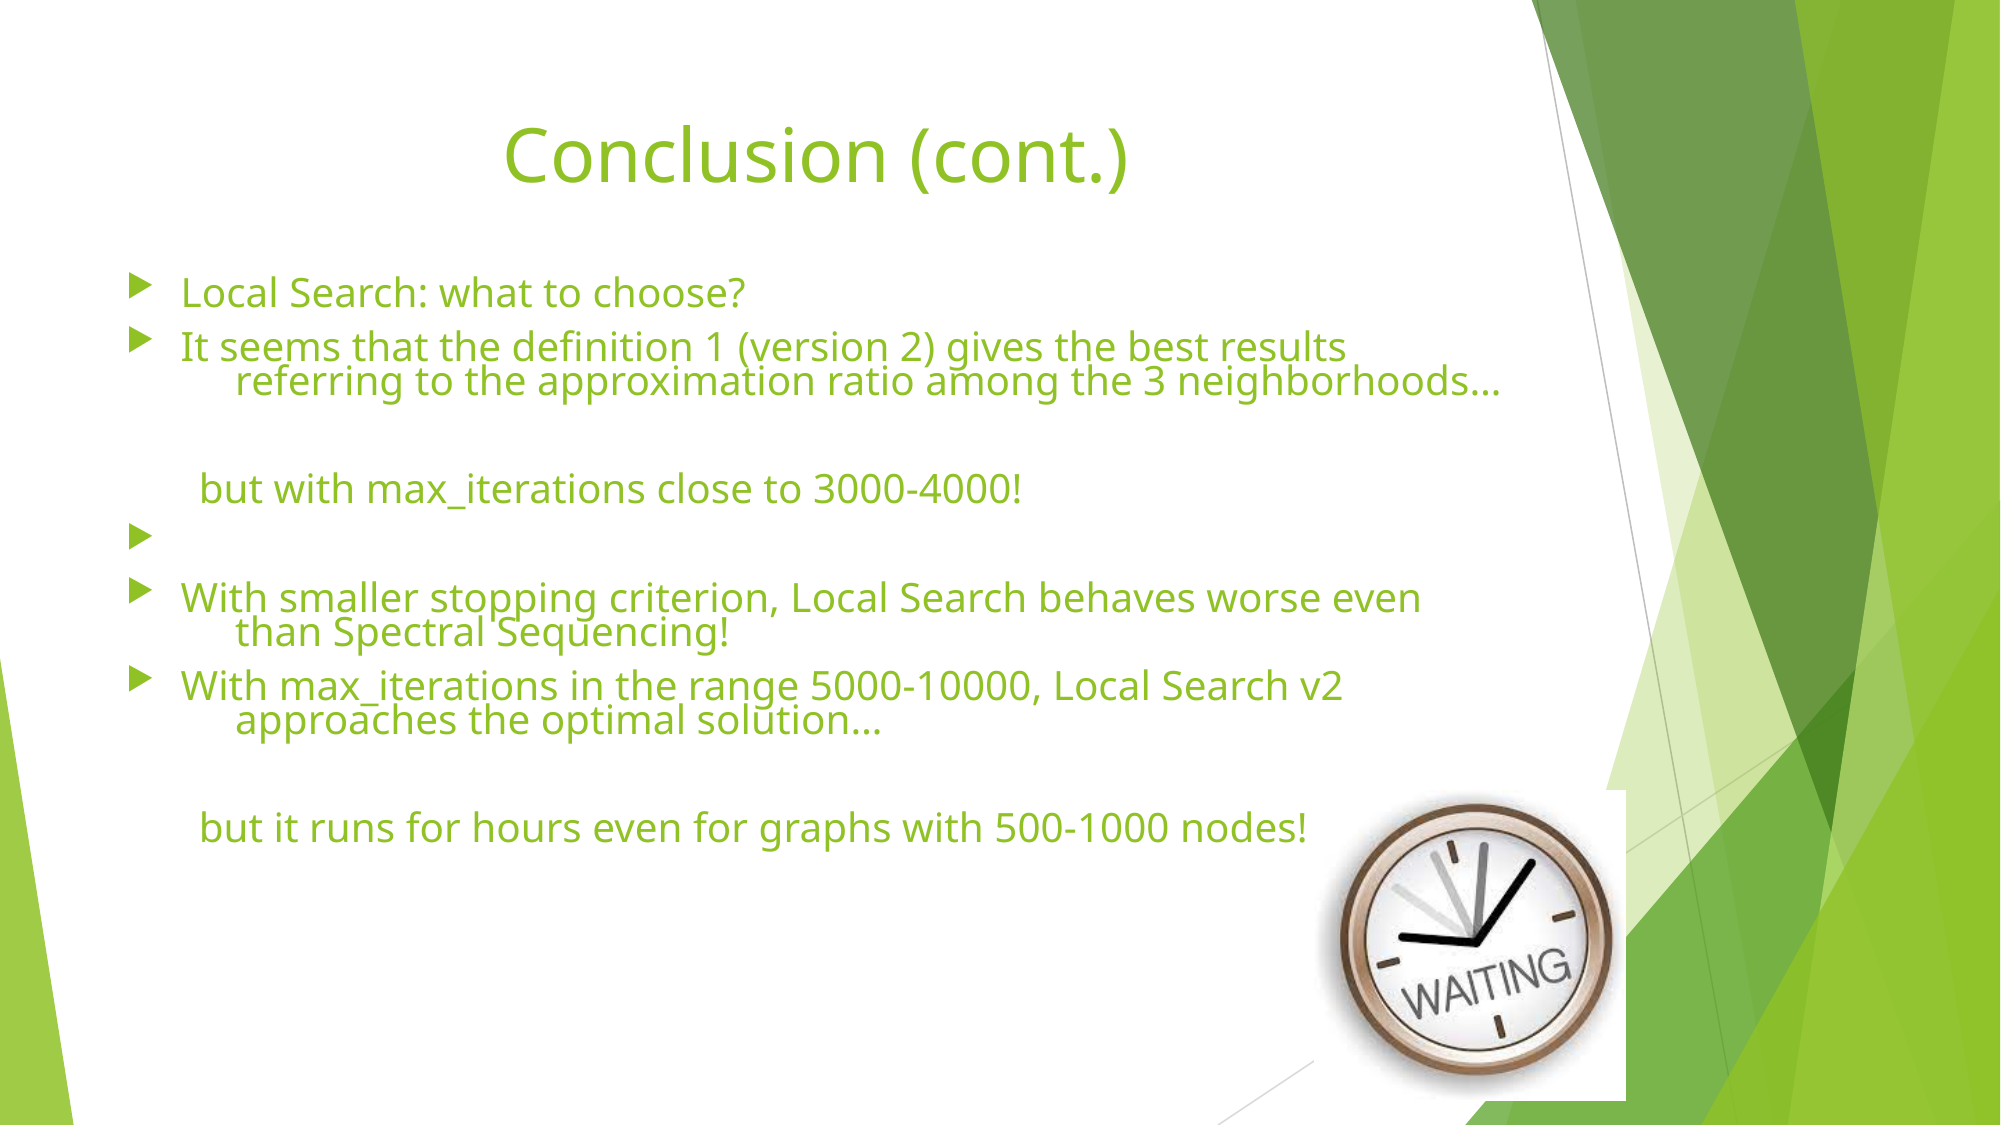

# Conclusion (cont.)
Local Search: what to choose?
It seems that the definition 1 (version 2) gives the best results referring to the approximation ratio among the 3 neighborhoods…
	but with max_iterations close to 3000-4000!
With smaller stopping criterion, Local Search behaves worse even than Spectral Sequencing!
With max_iterations in the range 5000-10000, Local Search v2 approaches the optimal solution…
	but it runs for hours even for graphs with 500-1000 nodes!